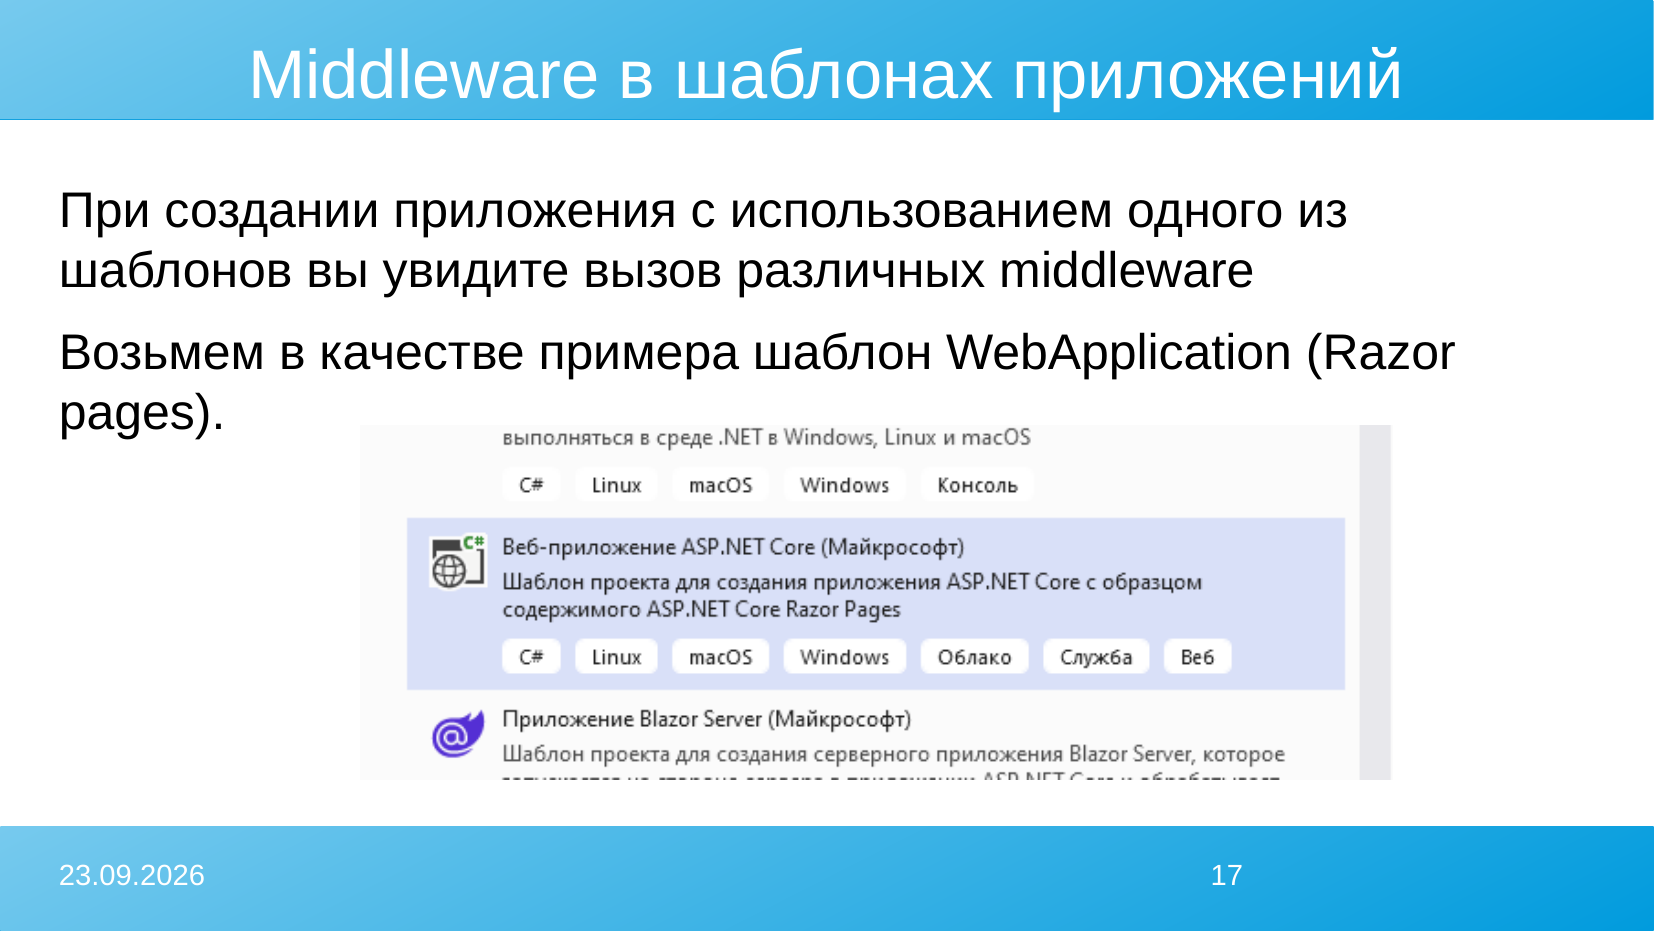

# Middleware в шаблонах приложений
При создании приложения с использованием одного из шаблонов вы увидите вызов различных middleware
Возьмем в качестве примера шаблон WebApplication (Razor pages).